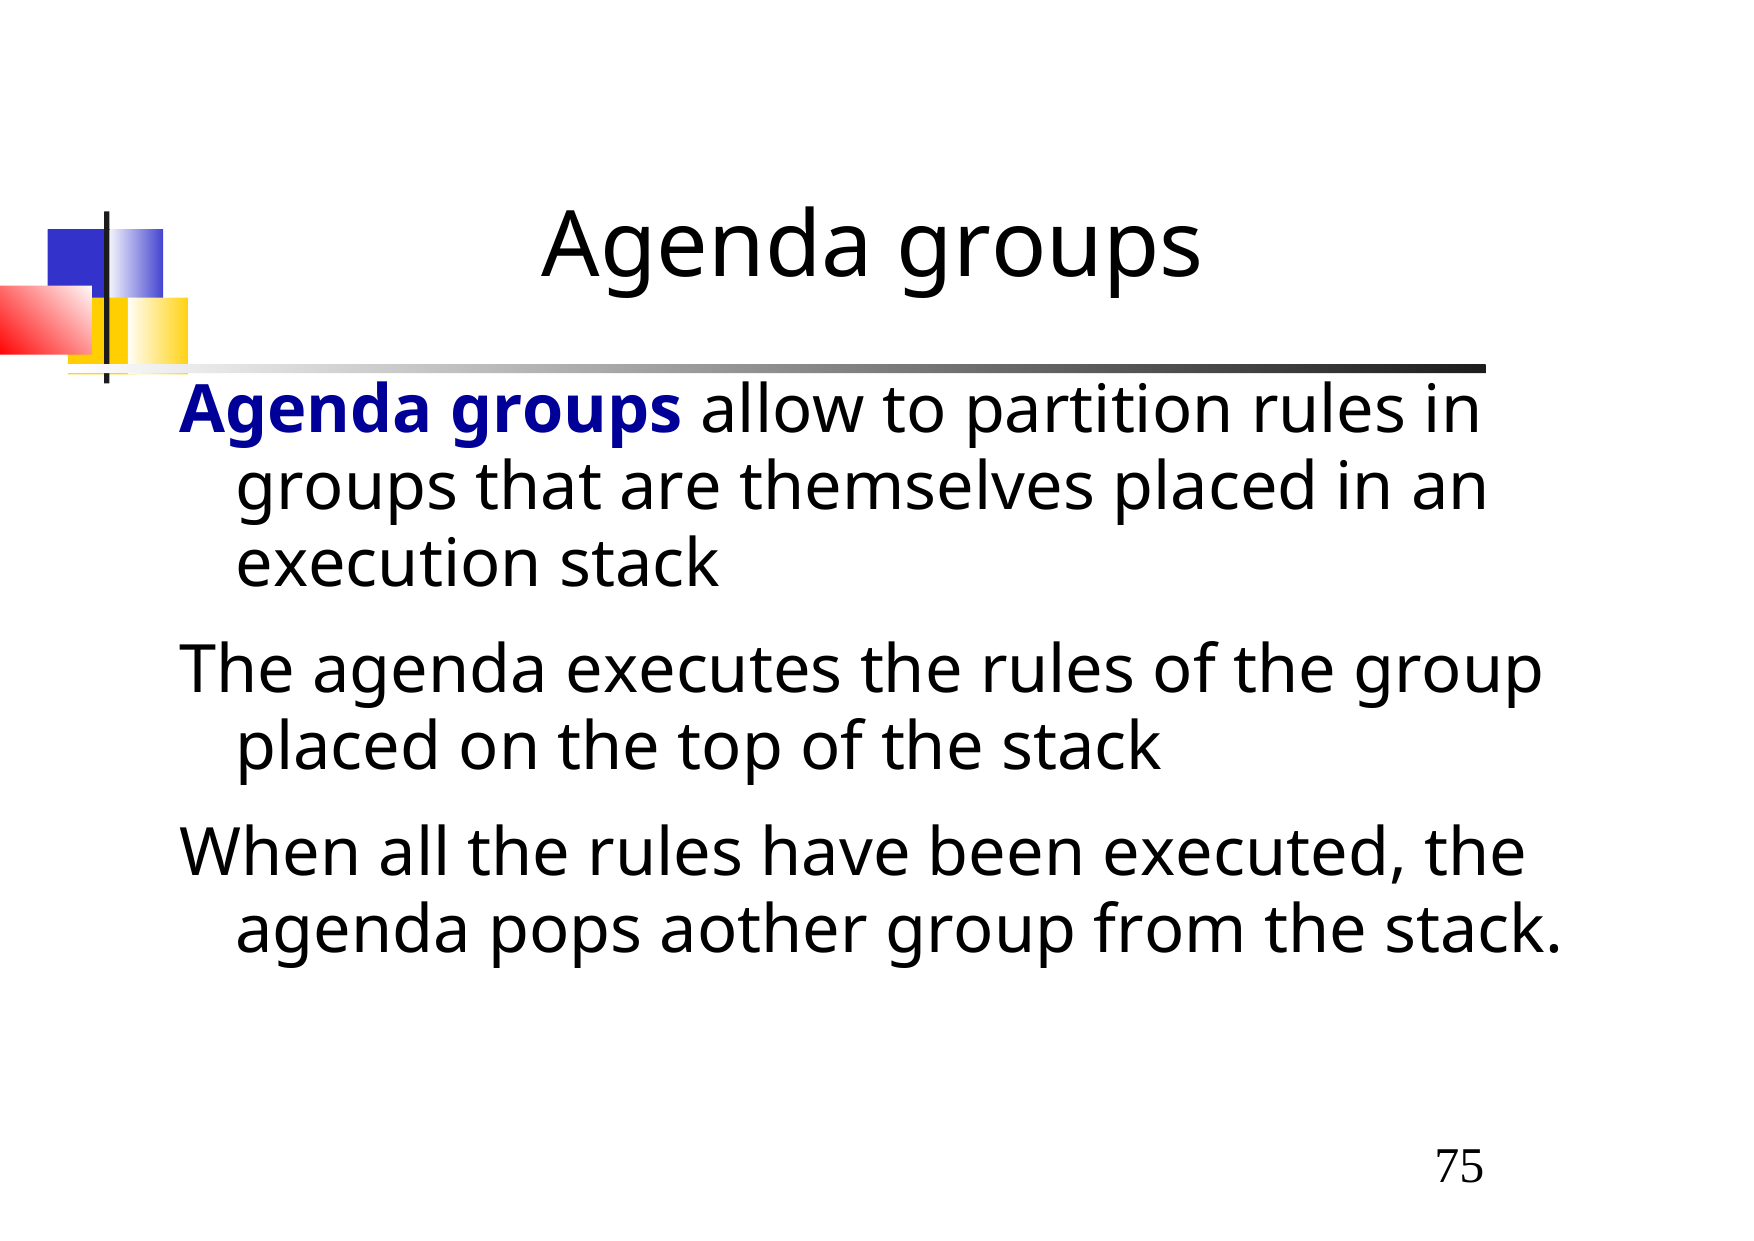

# Agenda groups
Agenda groups allow to partition rules in groups that are themselves placed in an execution stack
The agenda executes the rules of the group placed on the top of the stack
When all the rules have been executed, the agenda pops aother group from the stack.